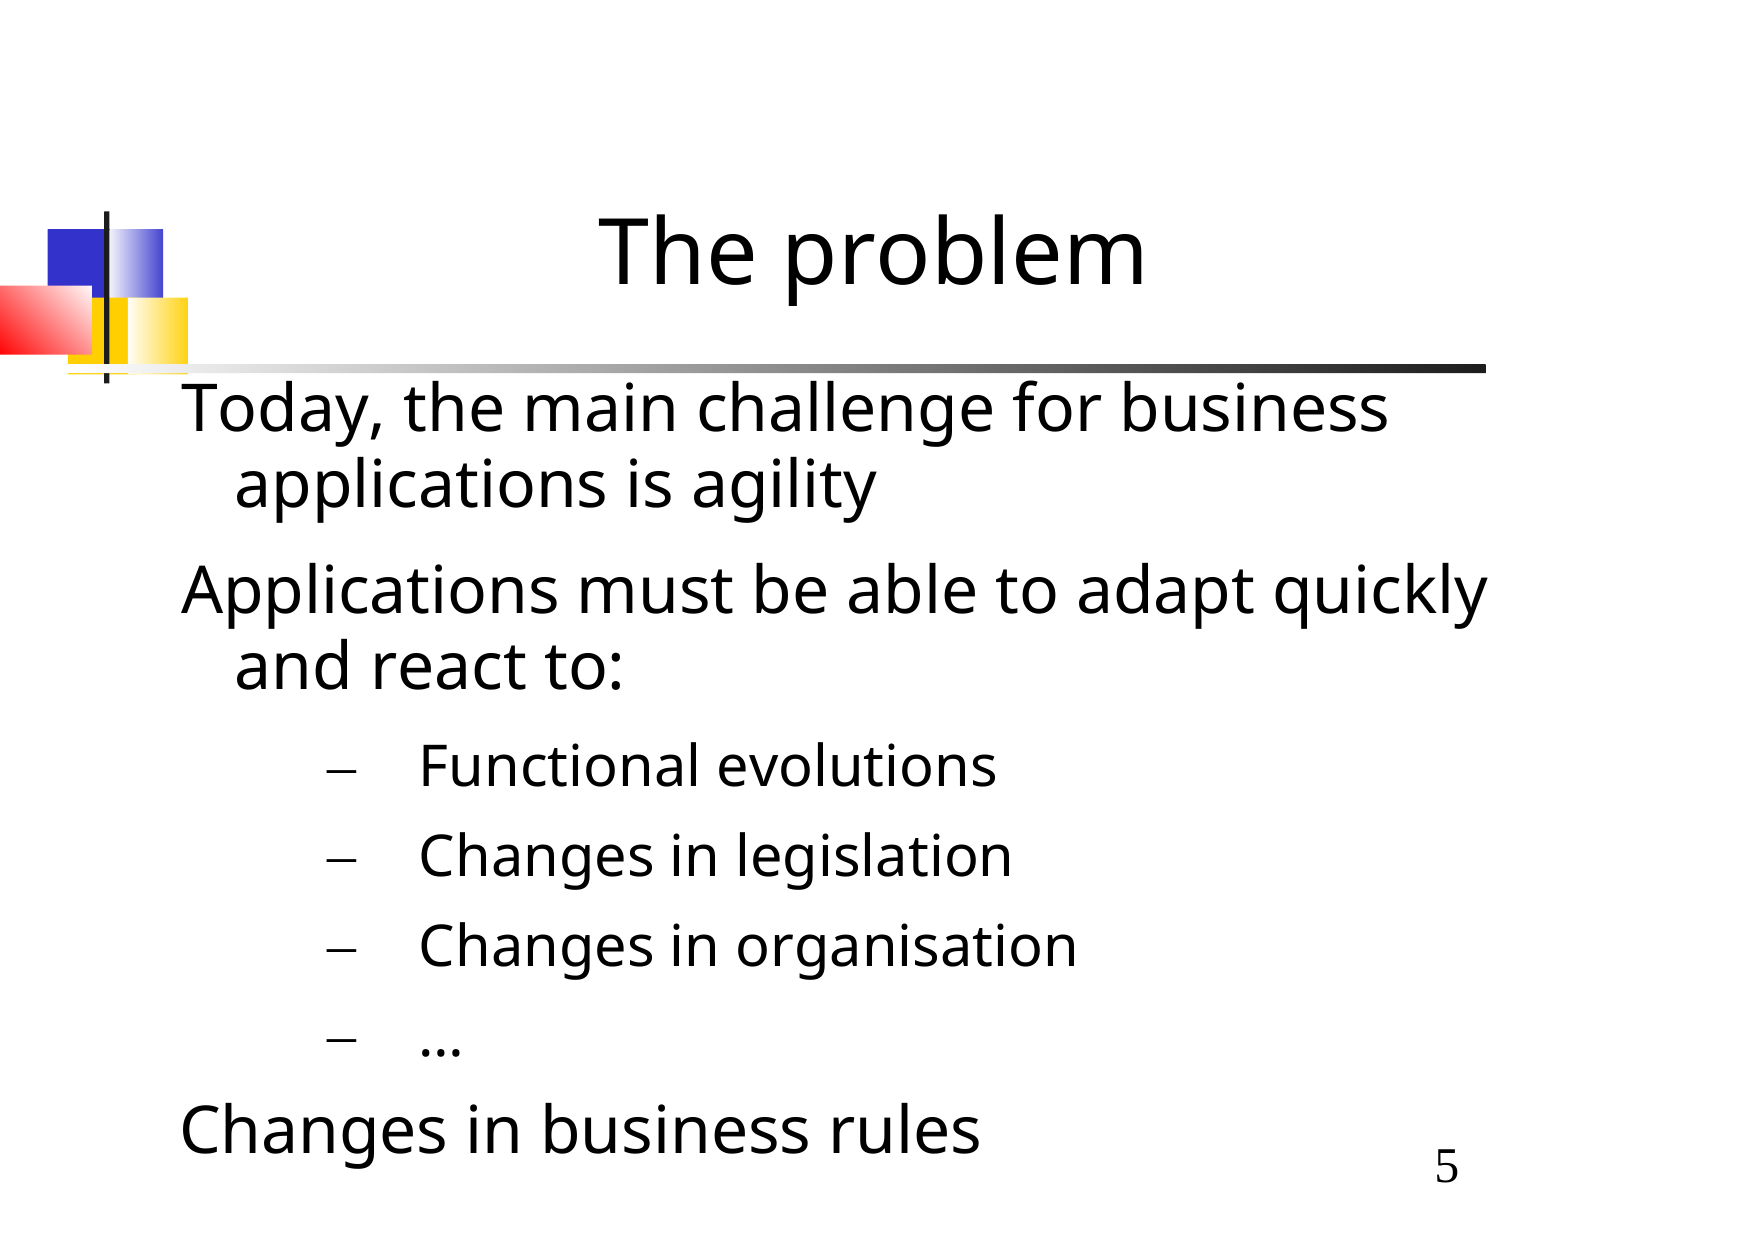

# The problem
Today, the main challenge for business applications is agility
Applications must be able to adapt quickly and react to:
Functional evolutions
Changes in legislation
Changes in organisation
…
Changes in business rules